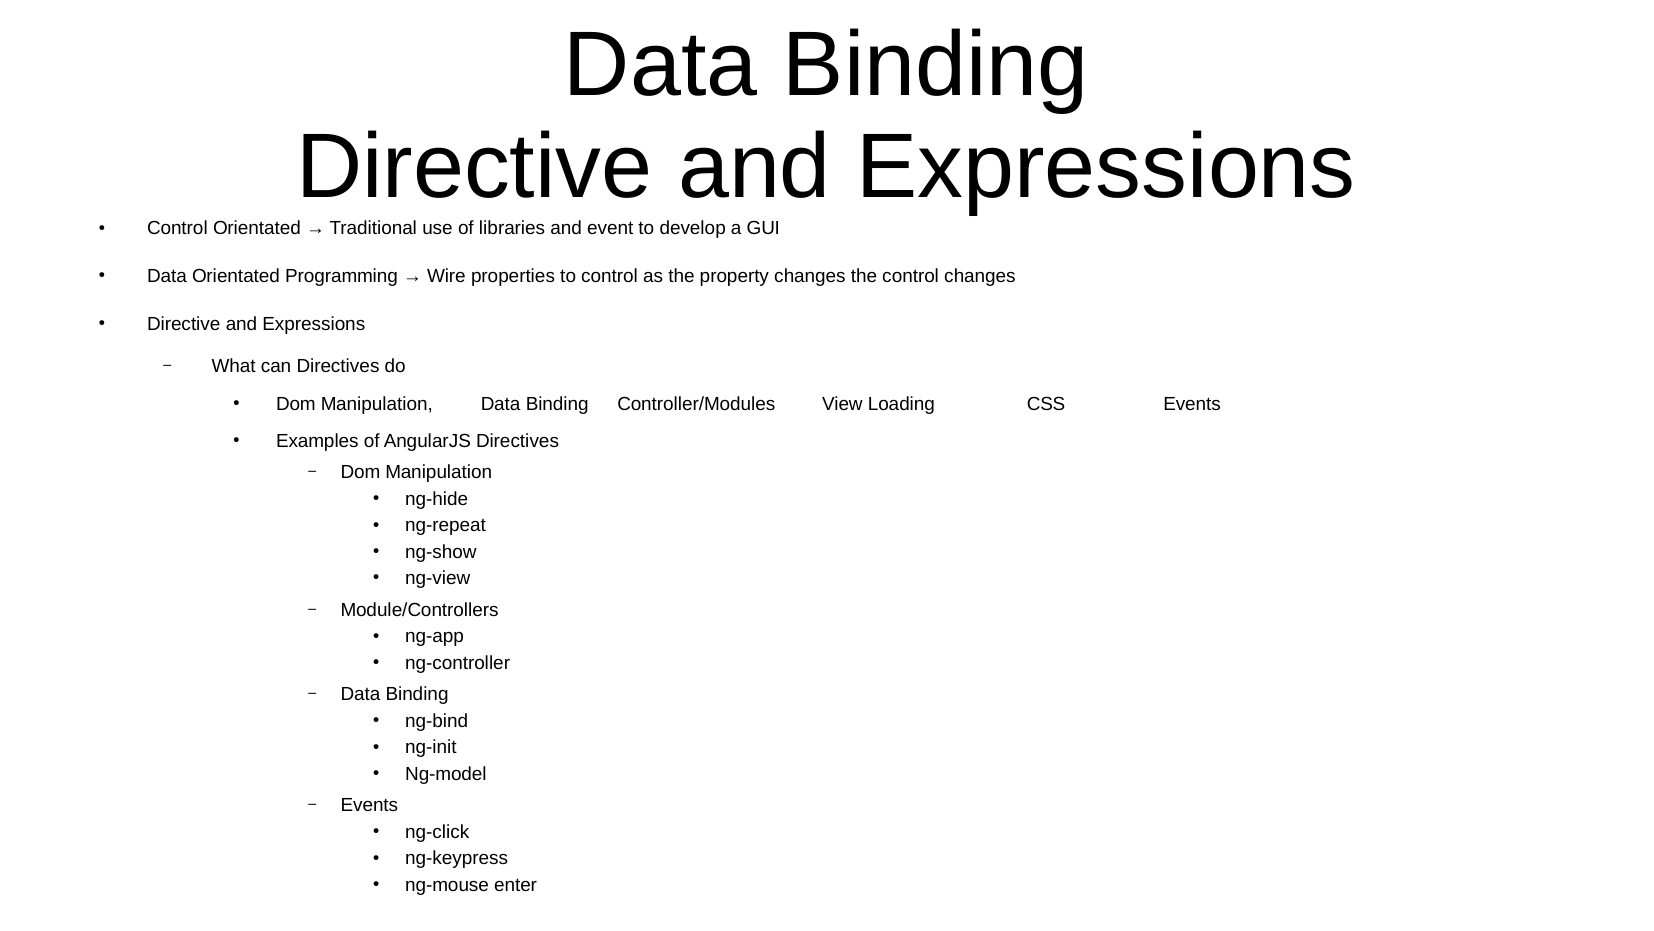

# Data Binding Directive and Expressions
Control Orientated → Traditional use of libraries and event to develop a GUI
Data Orientated Programming → Wire properties to control as the property changes the control changes
Directive and Expressions
What can Directives do
Dom Manipulation, 	Data Binding		Controller/Modules		View Loading 		CSS	 	Events
Examples of AngularJS Directives
Dom Manipulation
ng-hide
ng-repeat
ng-show
ng-view
Module/Controllers
ng-app
ng-controller
Data Binding
ng-bind
ng-init
Ng-model
Events
ng-click
ng-keypress
ng-mouse enter